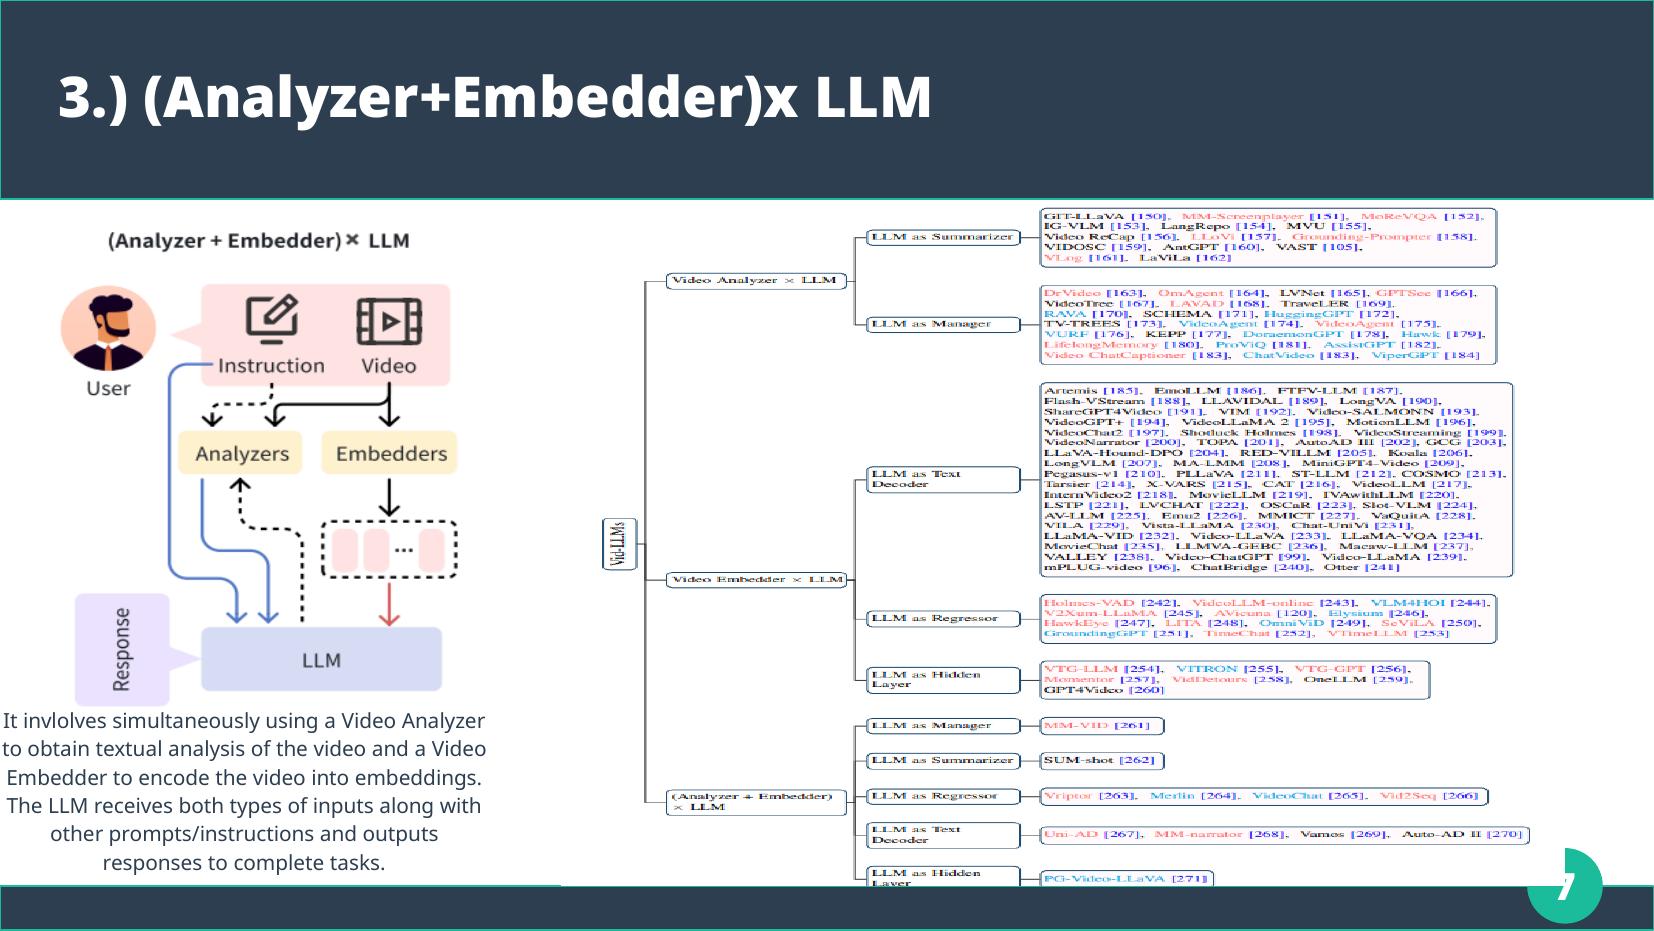

# 3.) (Analyzer+Embedder)x LLM
It invlolves simultaneously using a Video Analyzer to obtain textual analysis of the video and a Video Embedder to encode the video into embeddings. The LLM receives both types of inputs along with other prompts/instructions and outputs responses to complete tasks.
7